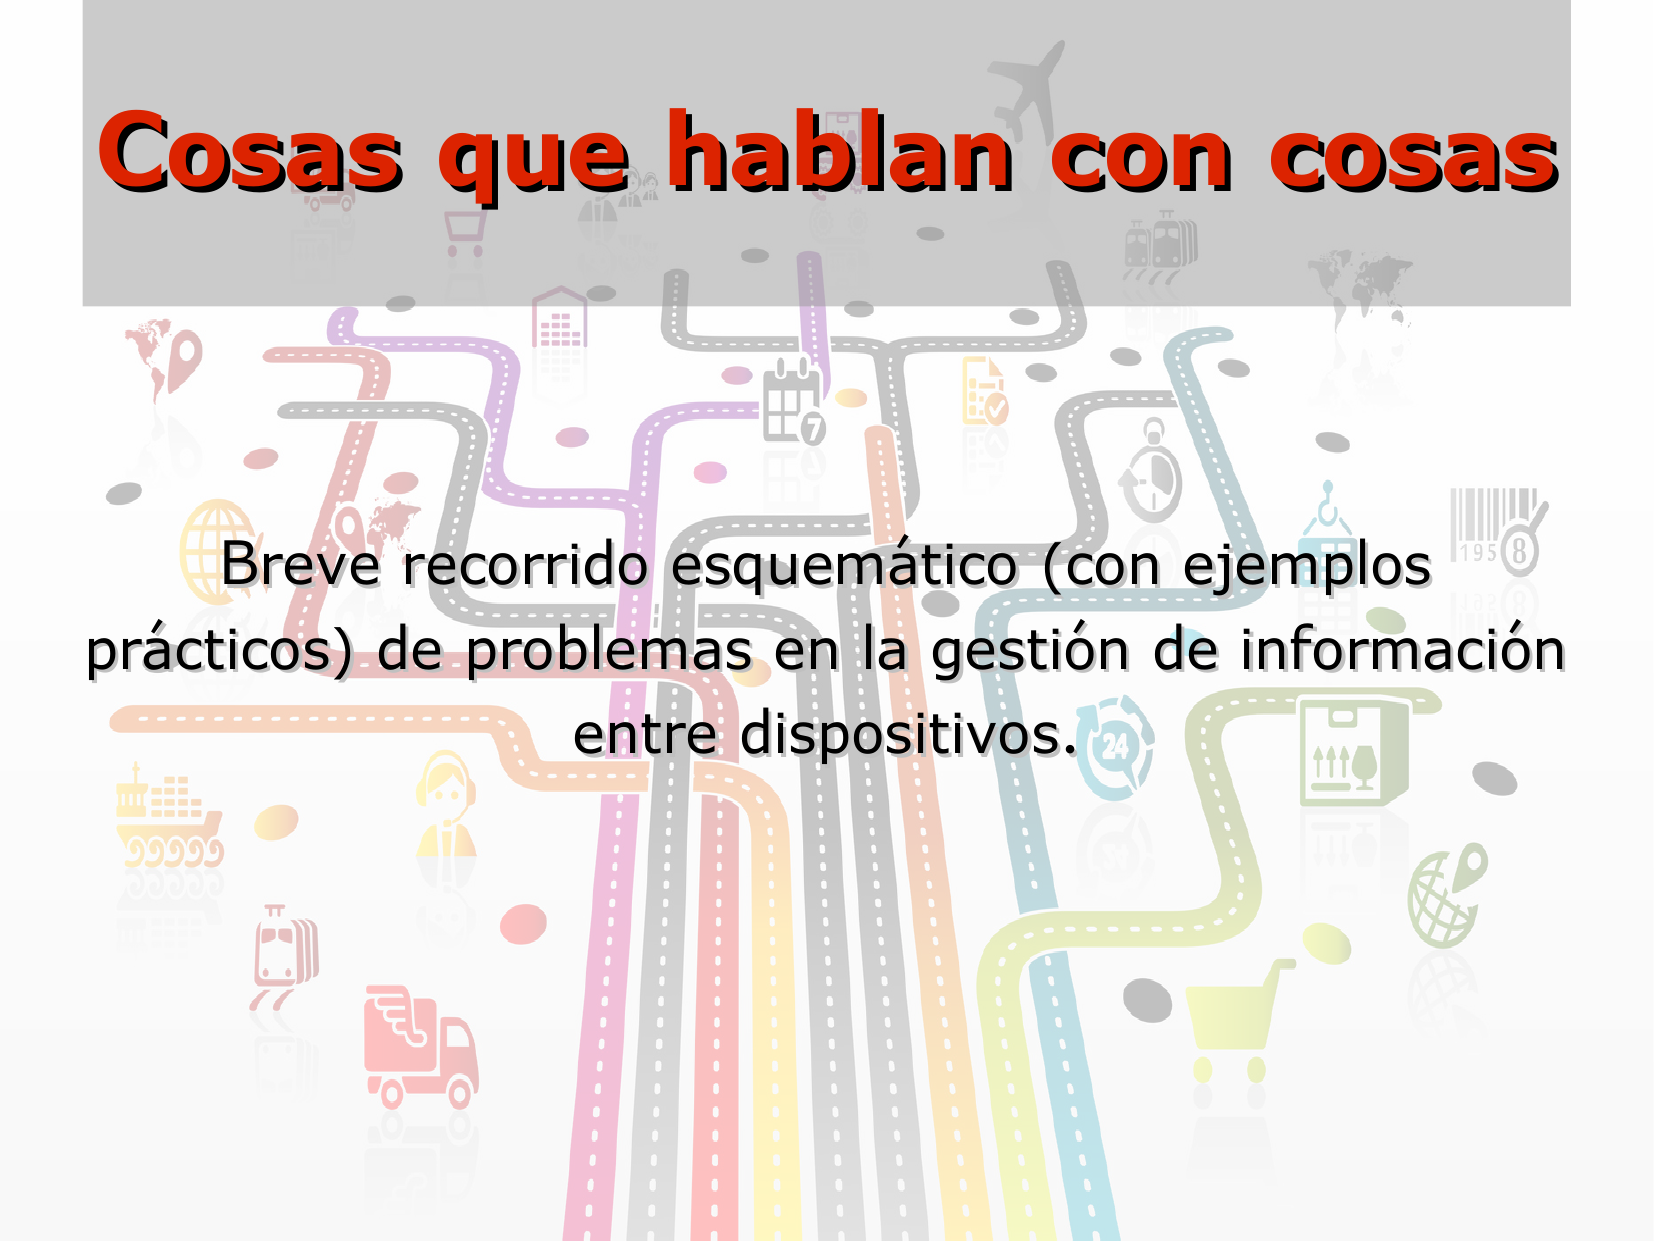

# Cosas que hablan con cosas
Breve recorrido esquemático (con ejemplos prácticos) de problemas en la gestión de información entre dispositivos.